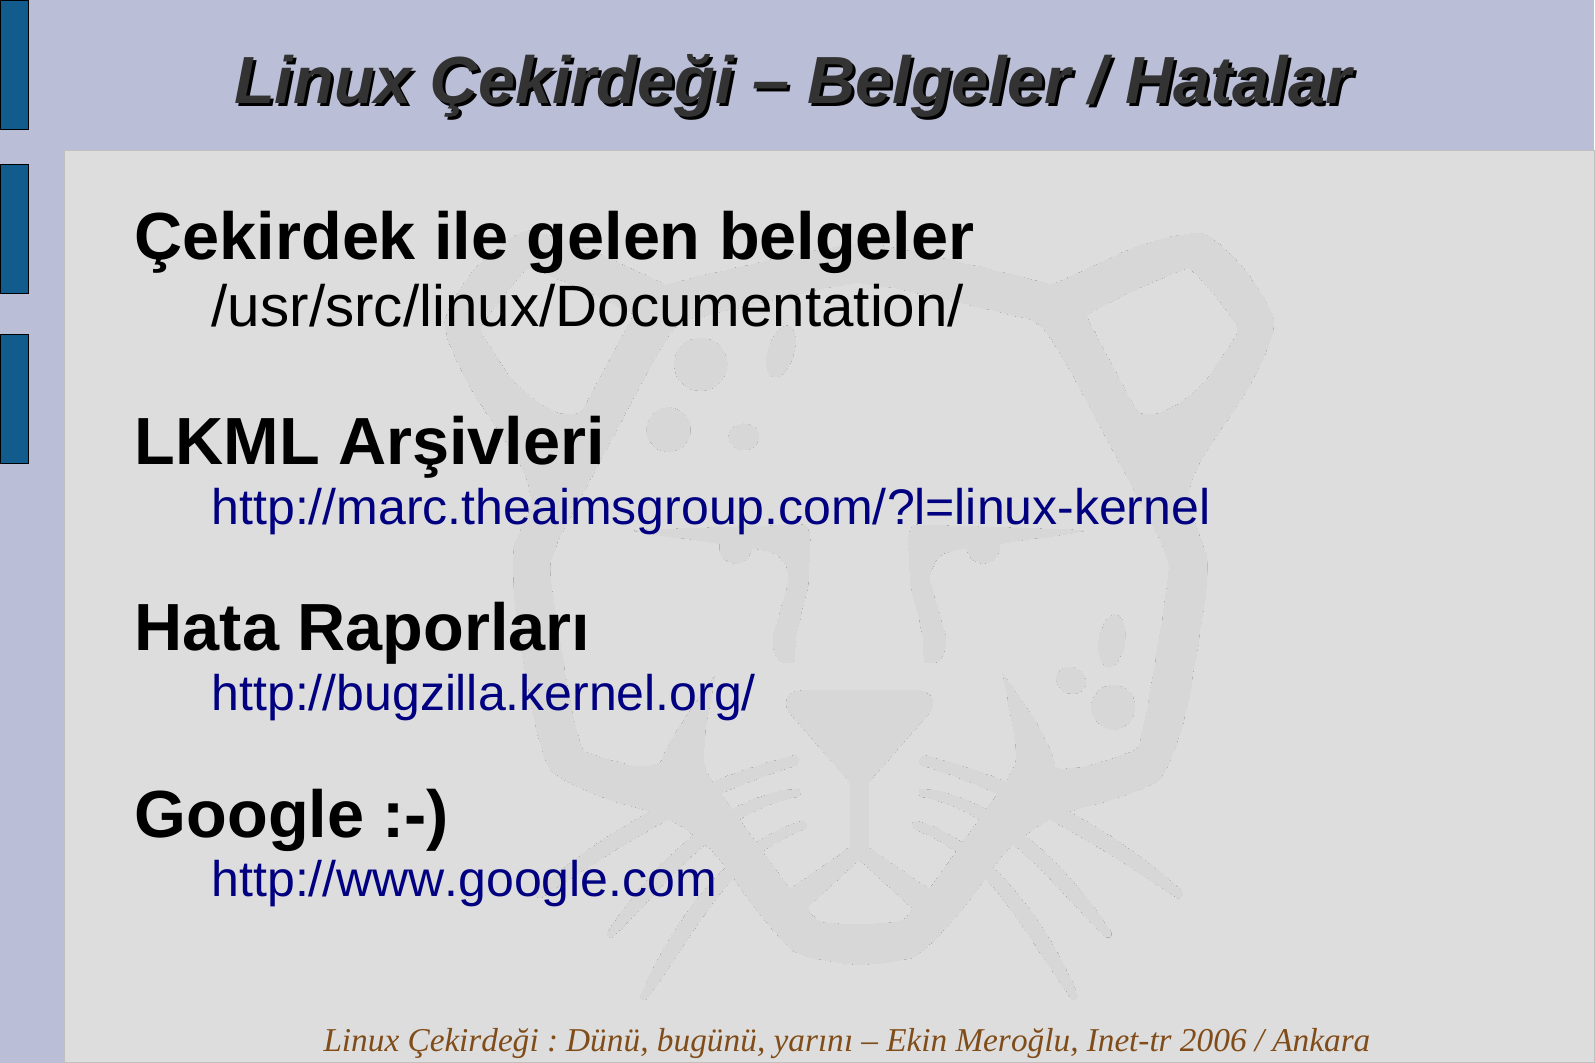

# Linux Çekirdeği – Belgeler / Hatalar
Çekirdek ile gelen belgeler
/usr/src/linux/Documentation/
LKML Arşivleri
http://marc.theaimsgroup.com/?l=linux-kernel
Hata Raporları
http://bugzilla.kernel.org/
Google :-)
http://www.google.com